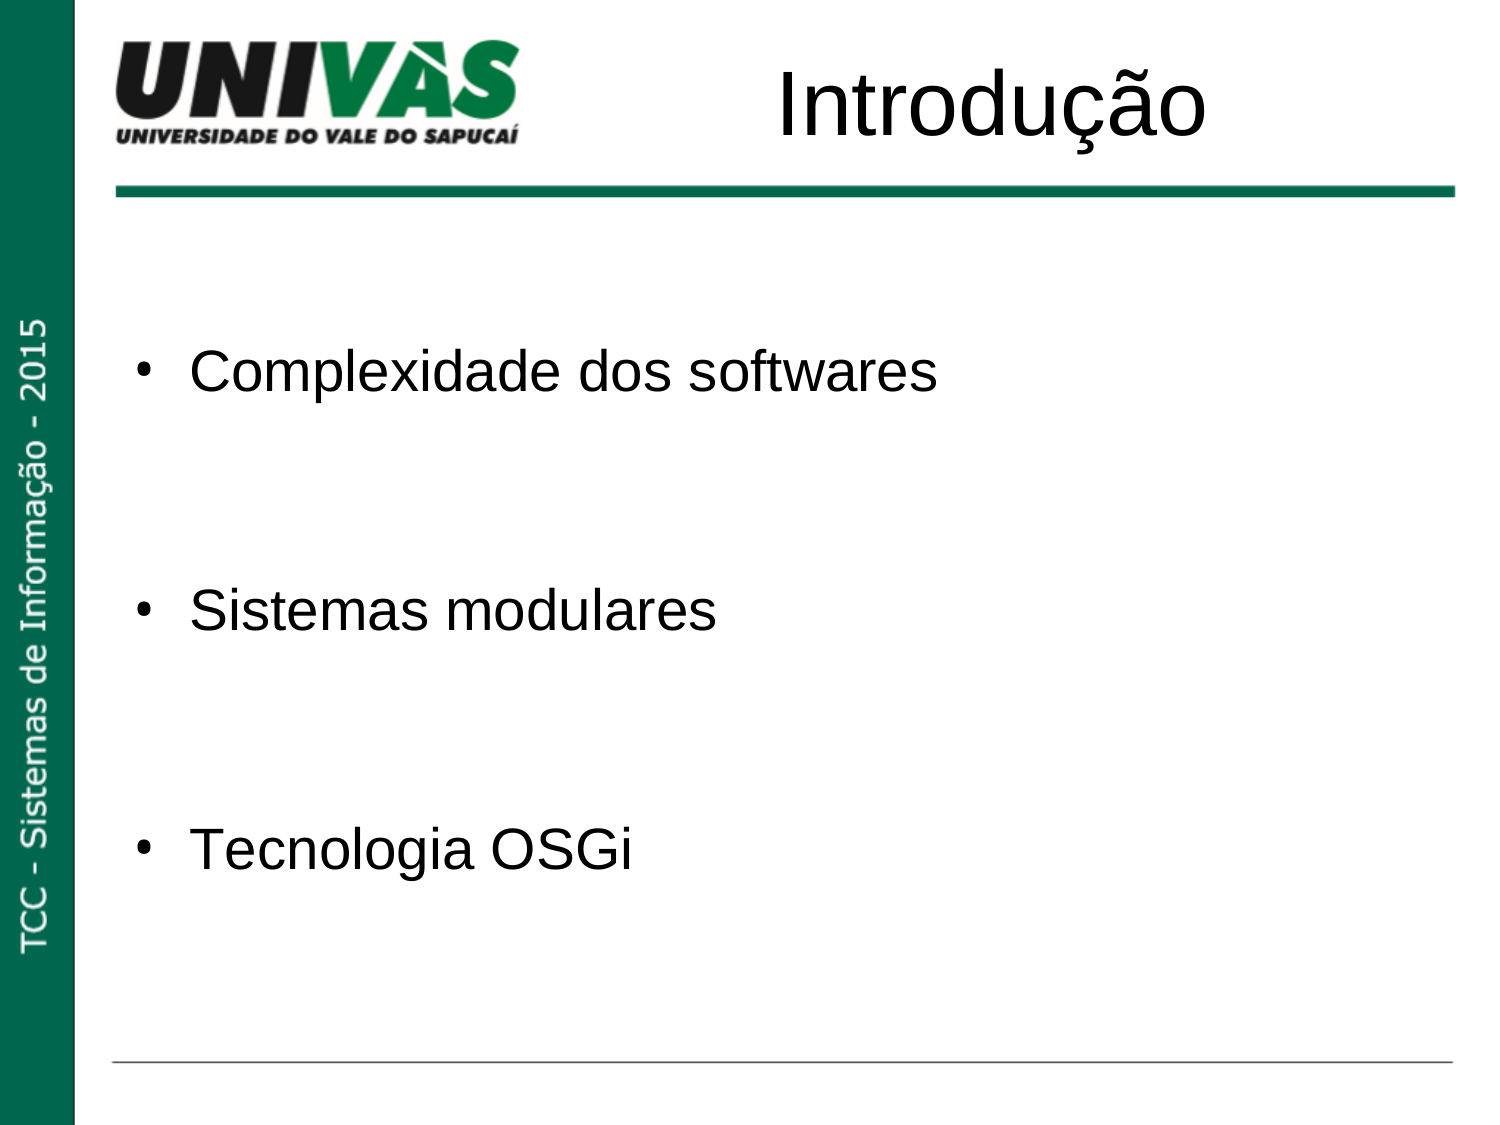

# Introdução
Complexidade dos softwares
Sistemas modulares
Tecnologia OSGi